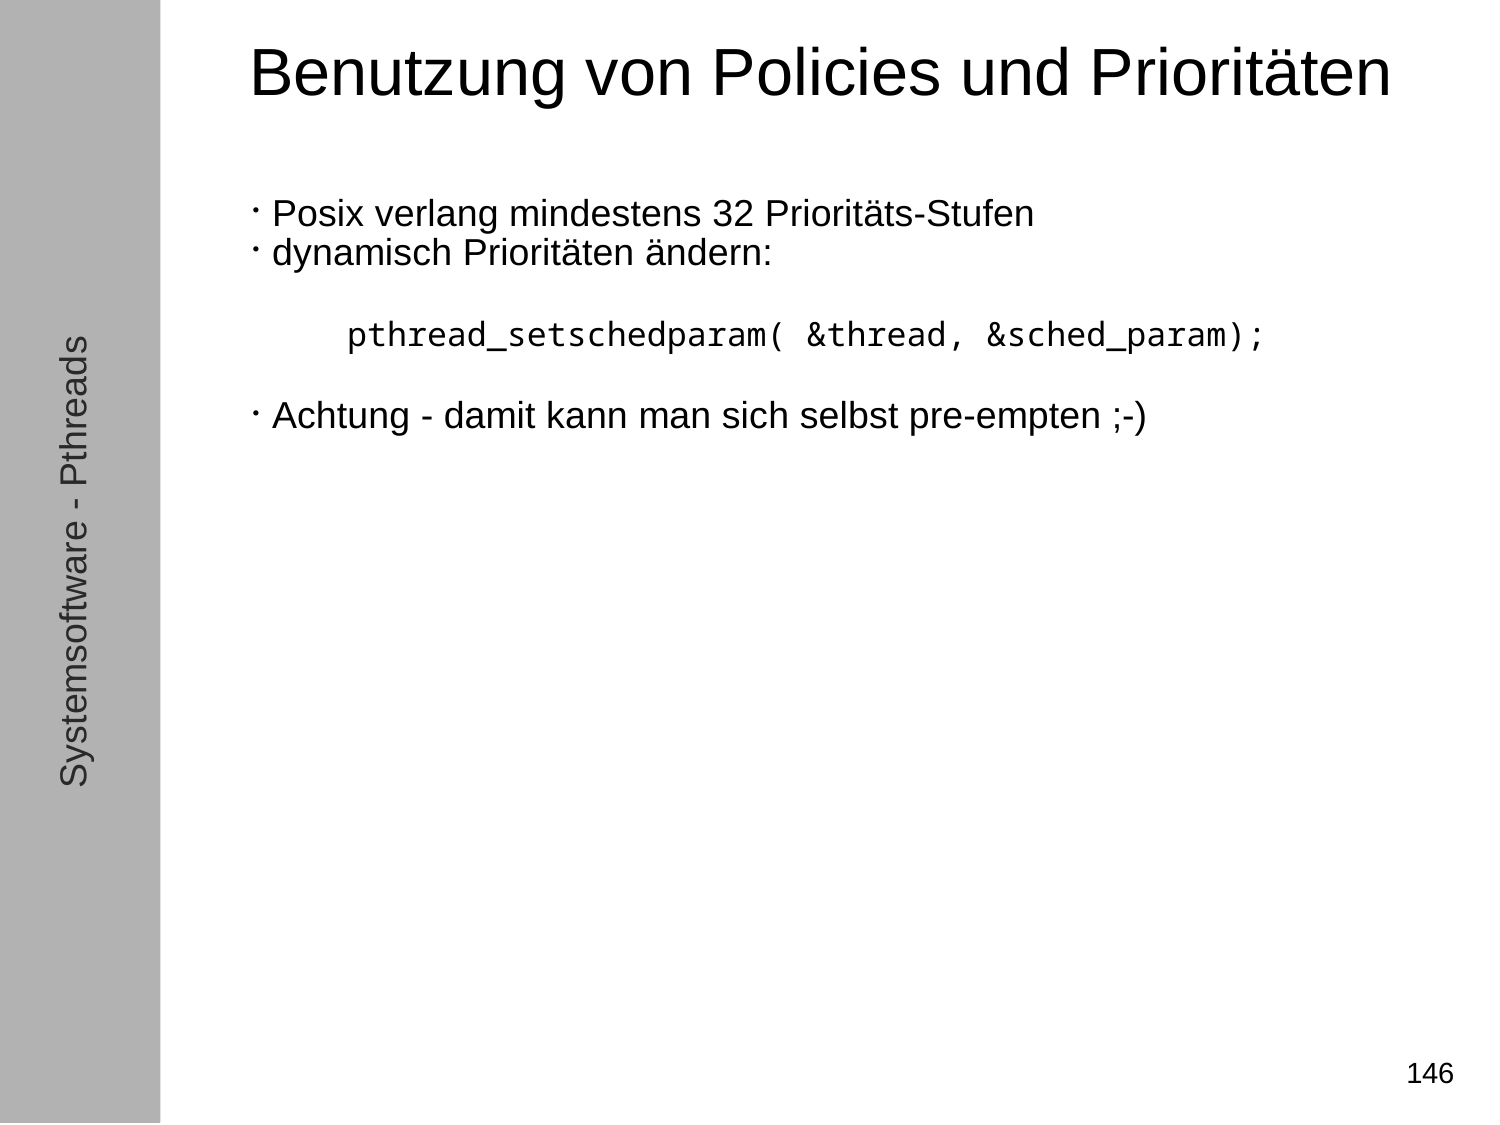

Benutzung von Policies und Prioritäten
Posix verlang mindestens 32 Prioritäts-Stufen
dynamisch Prioritäten ändern:
		pthread_setschedparam( &thread, &sched_param);
Achtung - damit kann man sich selbst pre-empten ;-)
Systemsoftware - Pthreads